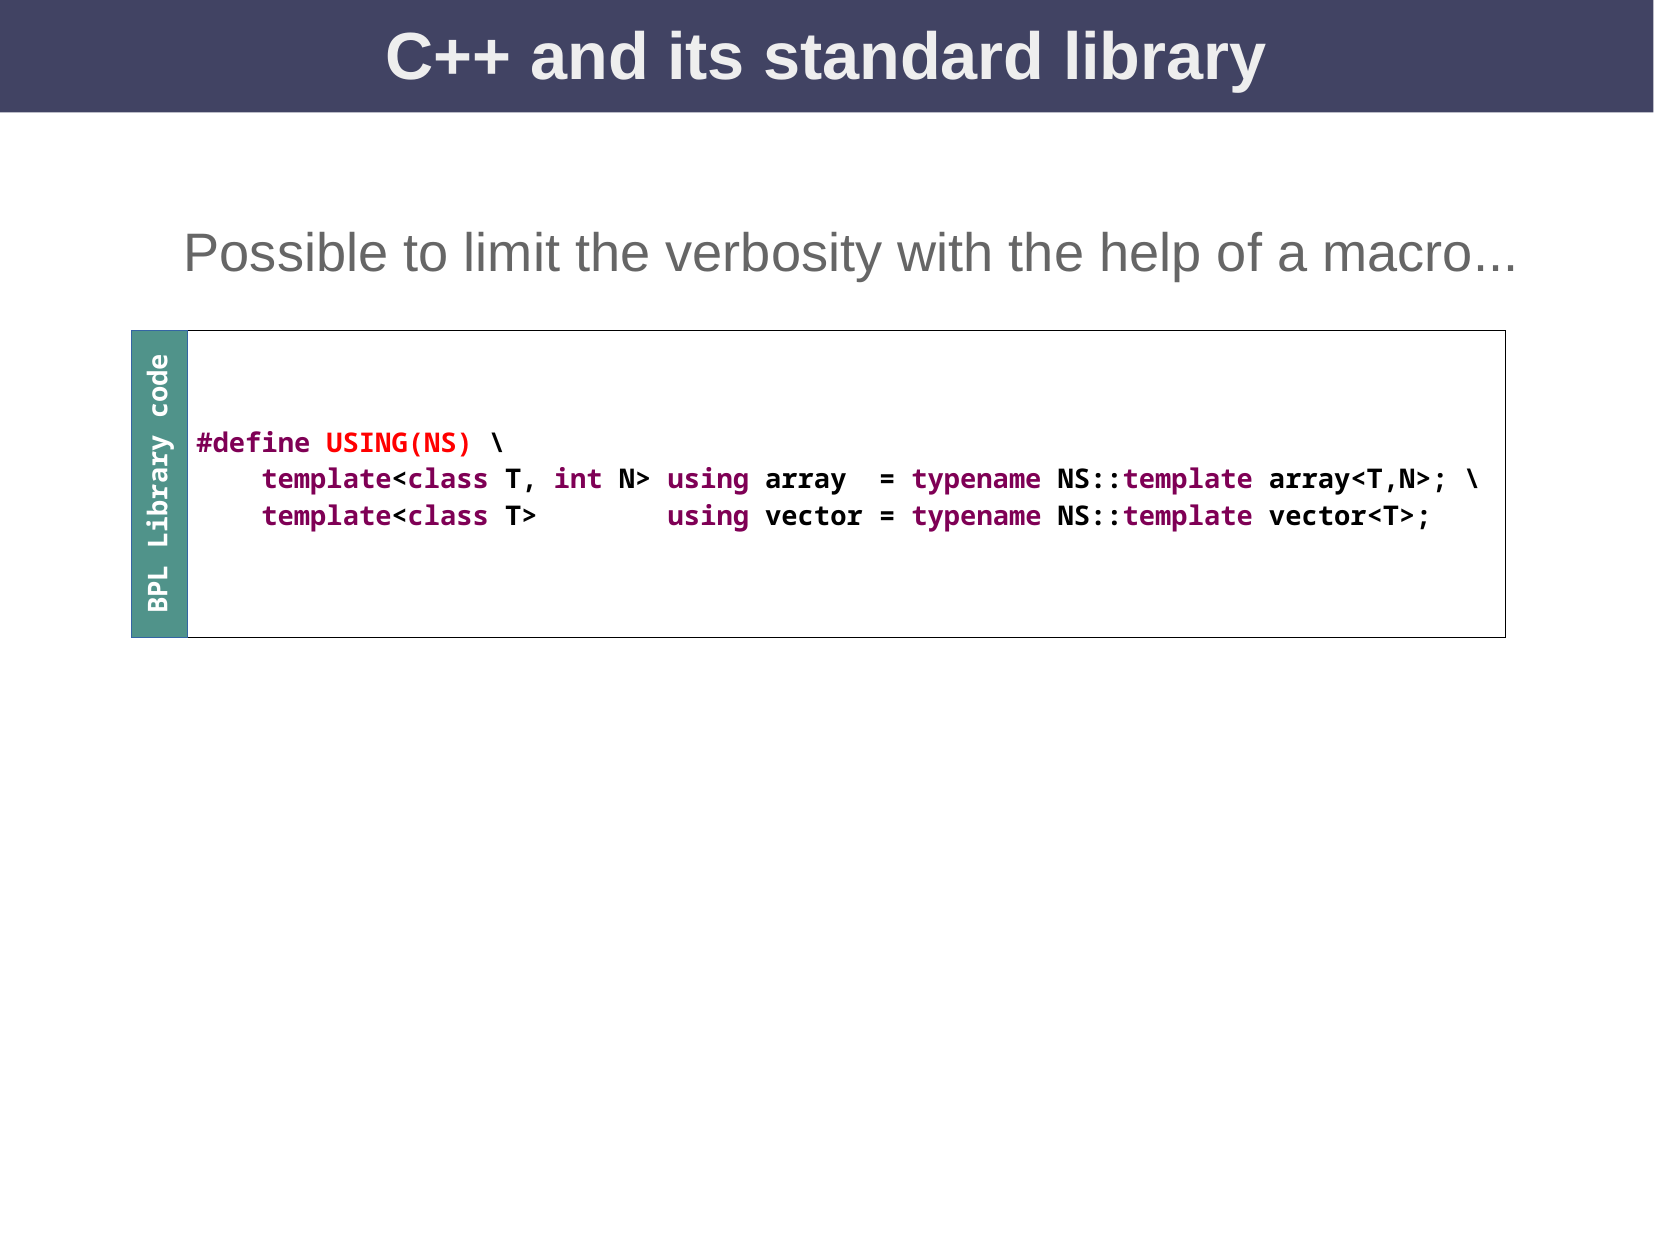

C++ and its standard library
Possible to limit the verbosity with the help of a macro...
#define USING(NS) \
 template<class T, int N> using array = typename NS::template array<T,N>; \
 template<class T> using vector = typename NS::template vector<T>;
BPL Library code